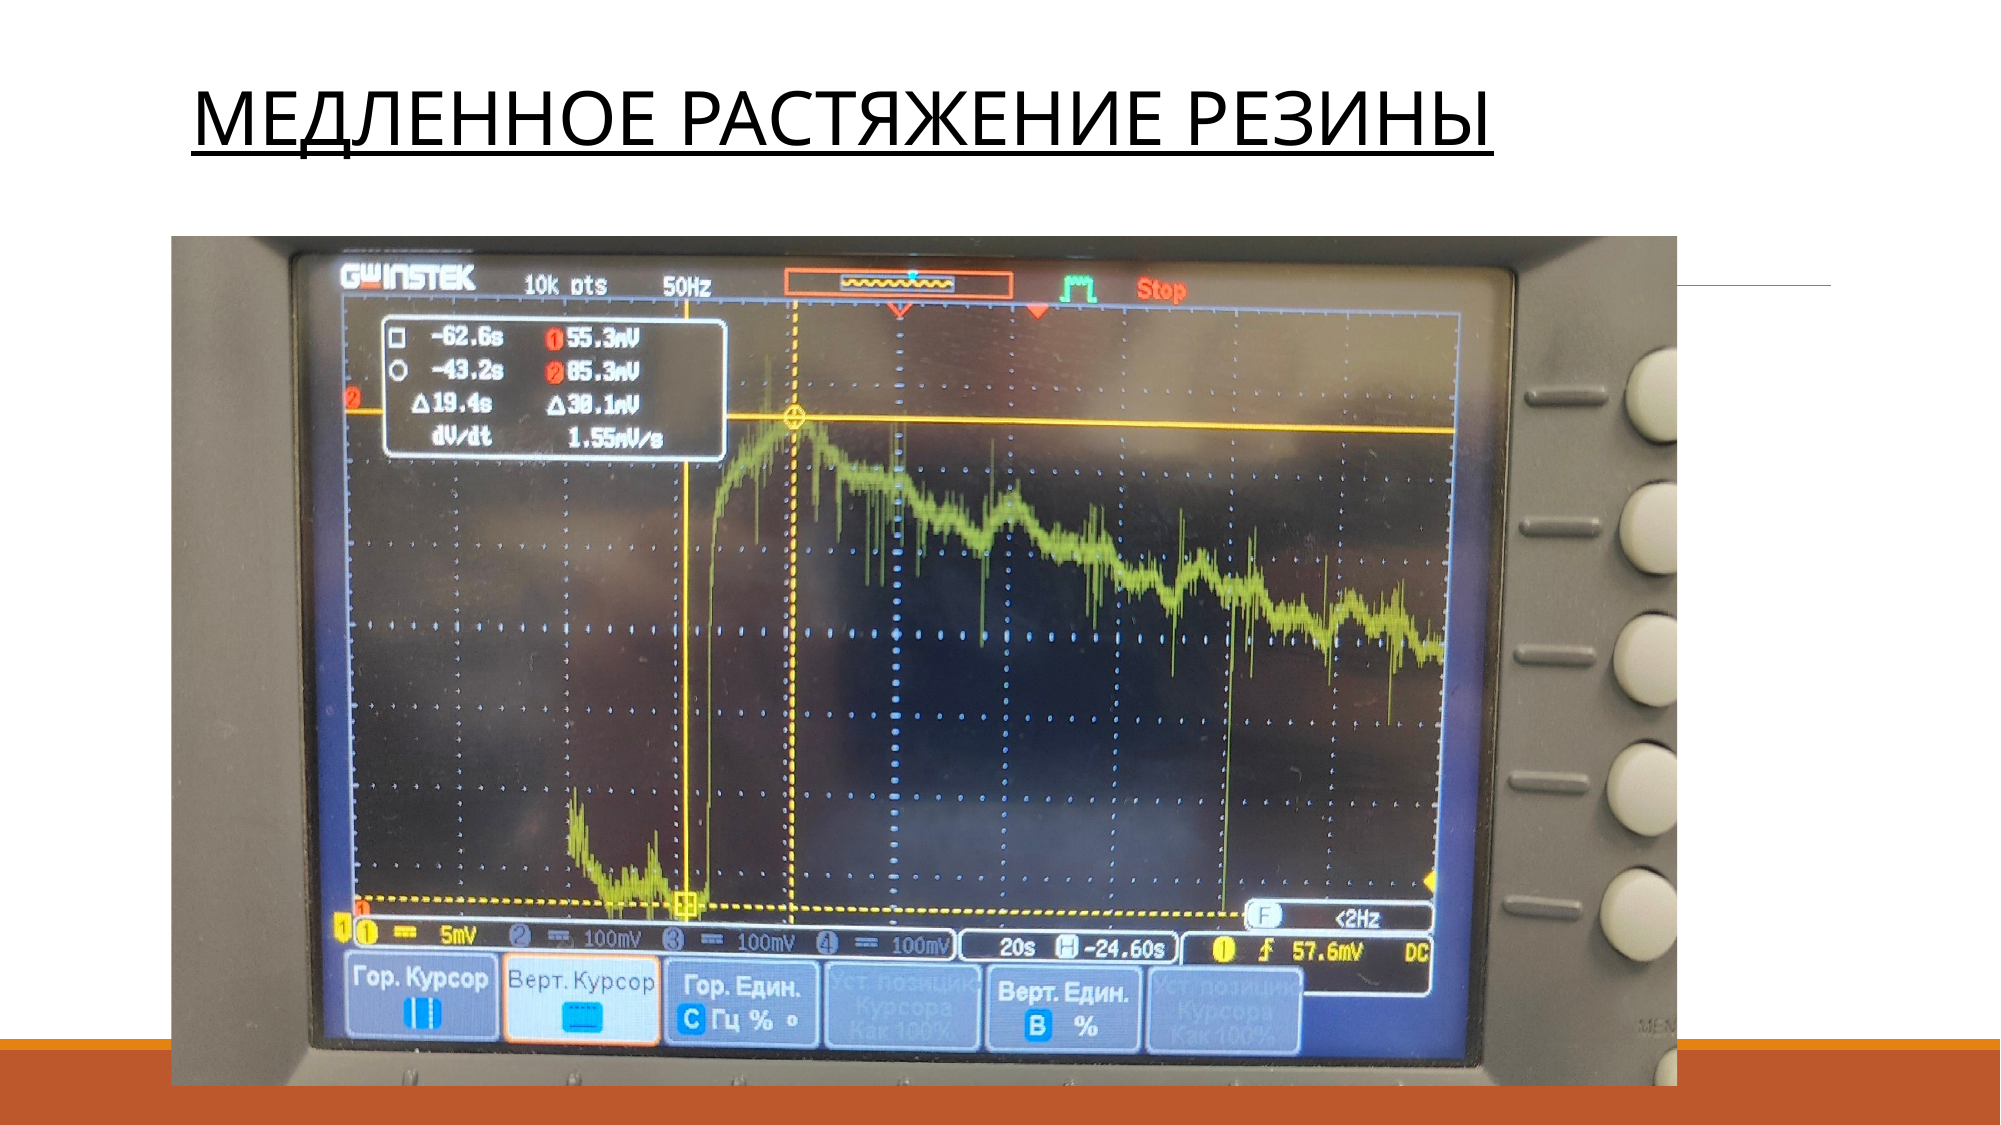

# Медленное растяжение резины
 𝜆 = 2.66